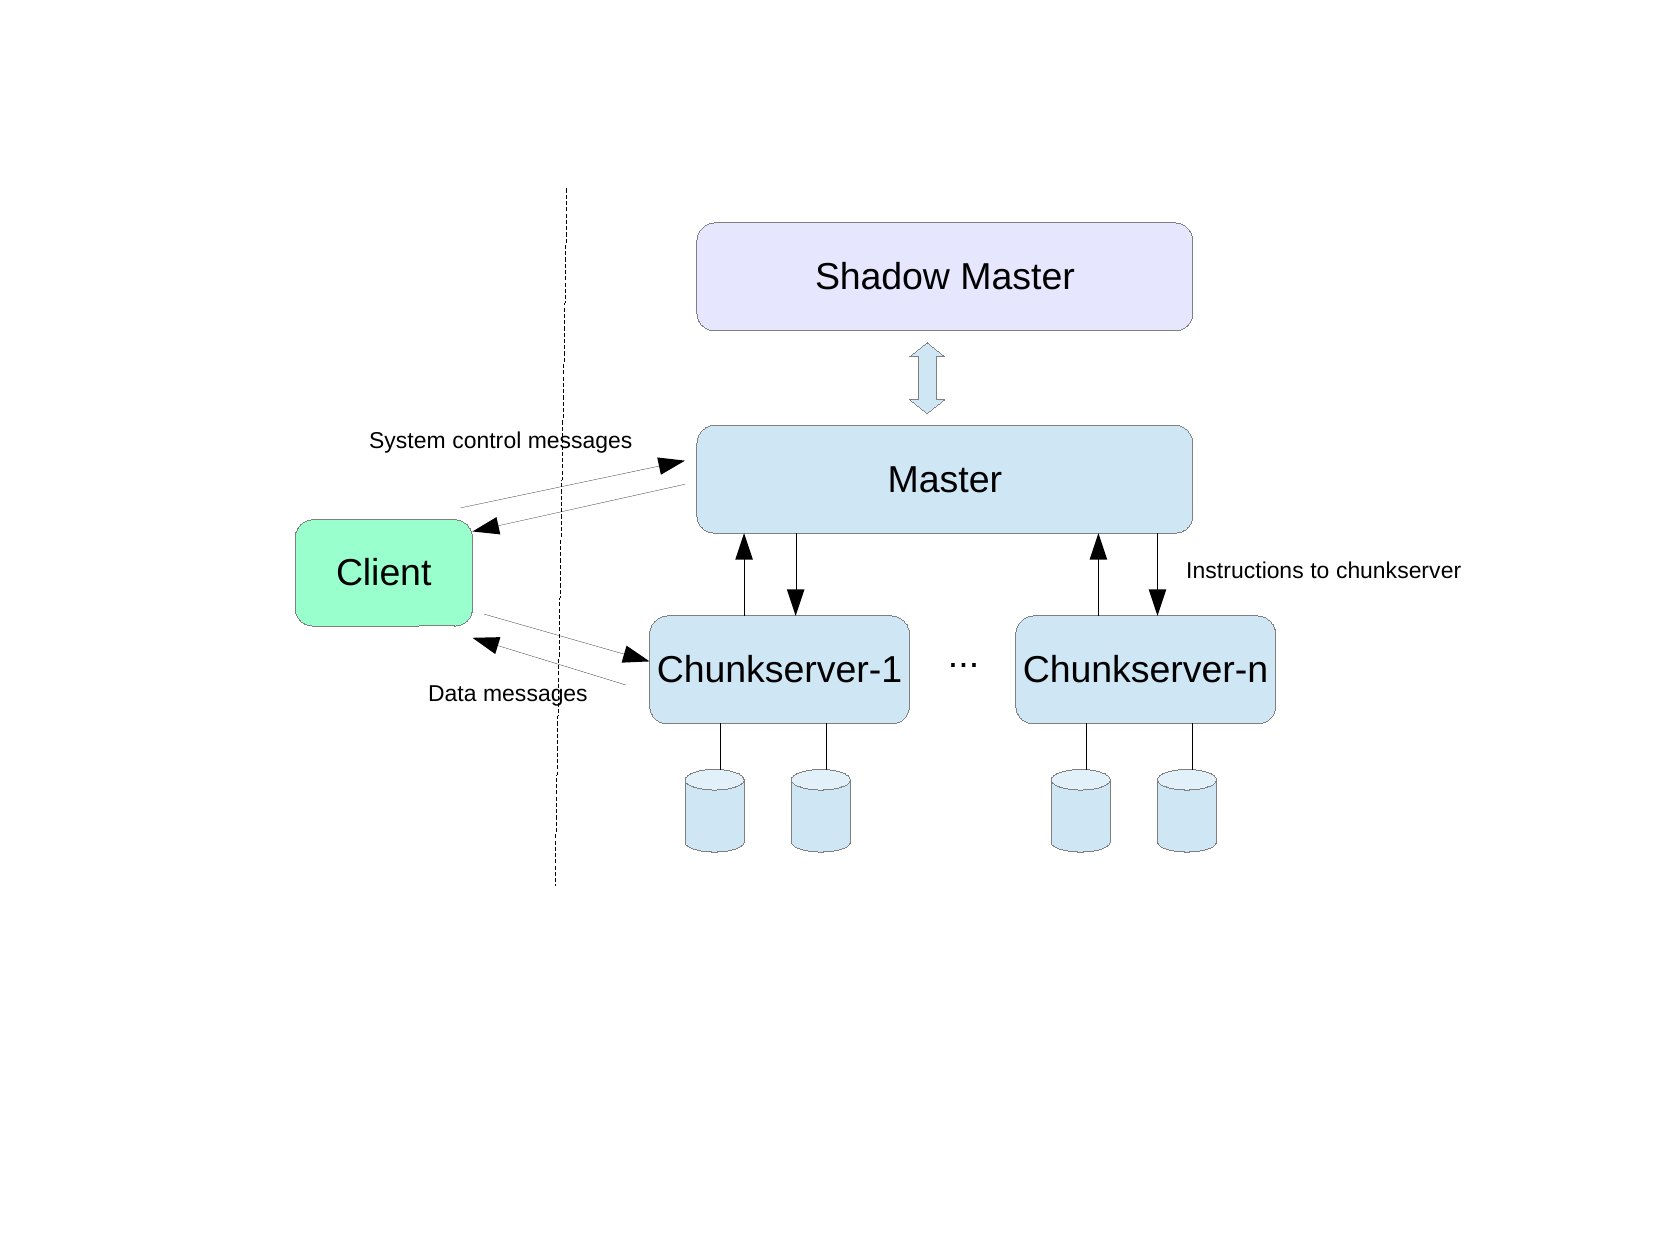

Shadow Master
System control messages
Master
Client
Instructions to chunkserver
Chunkserver-1
Chunkserver-n
...
Data messages